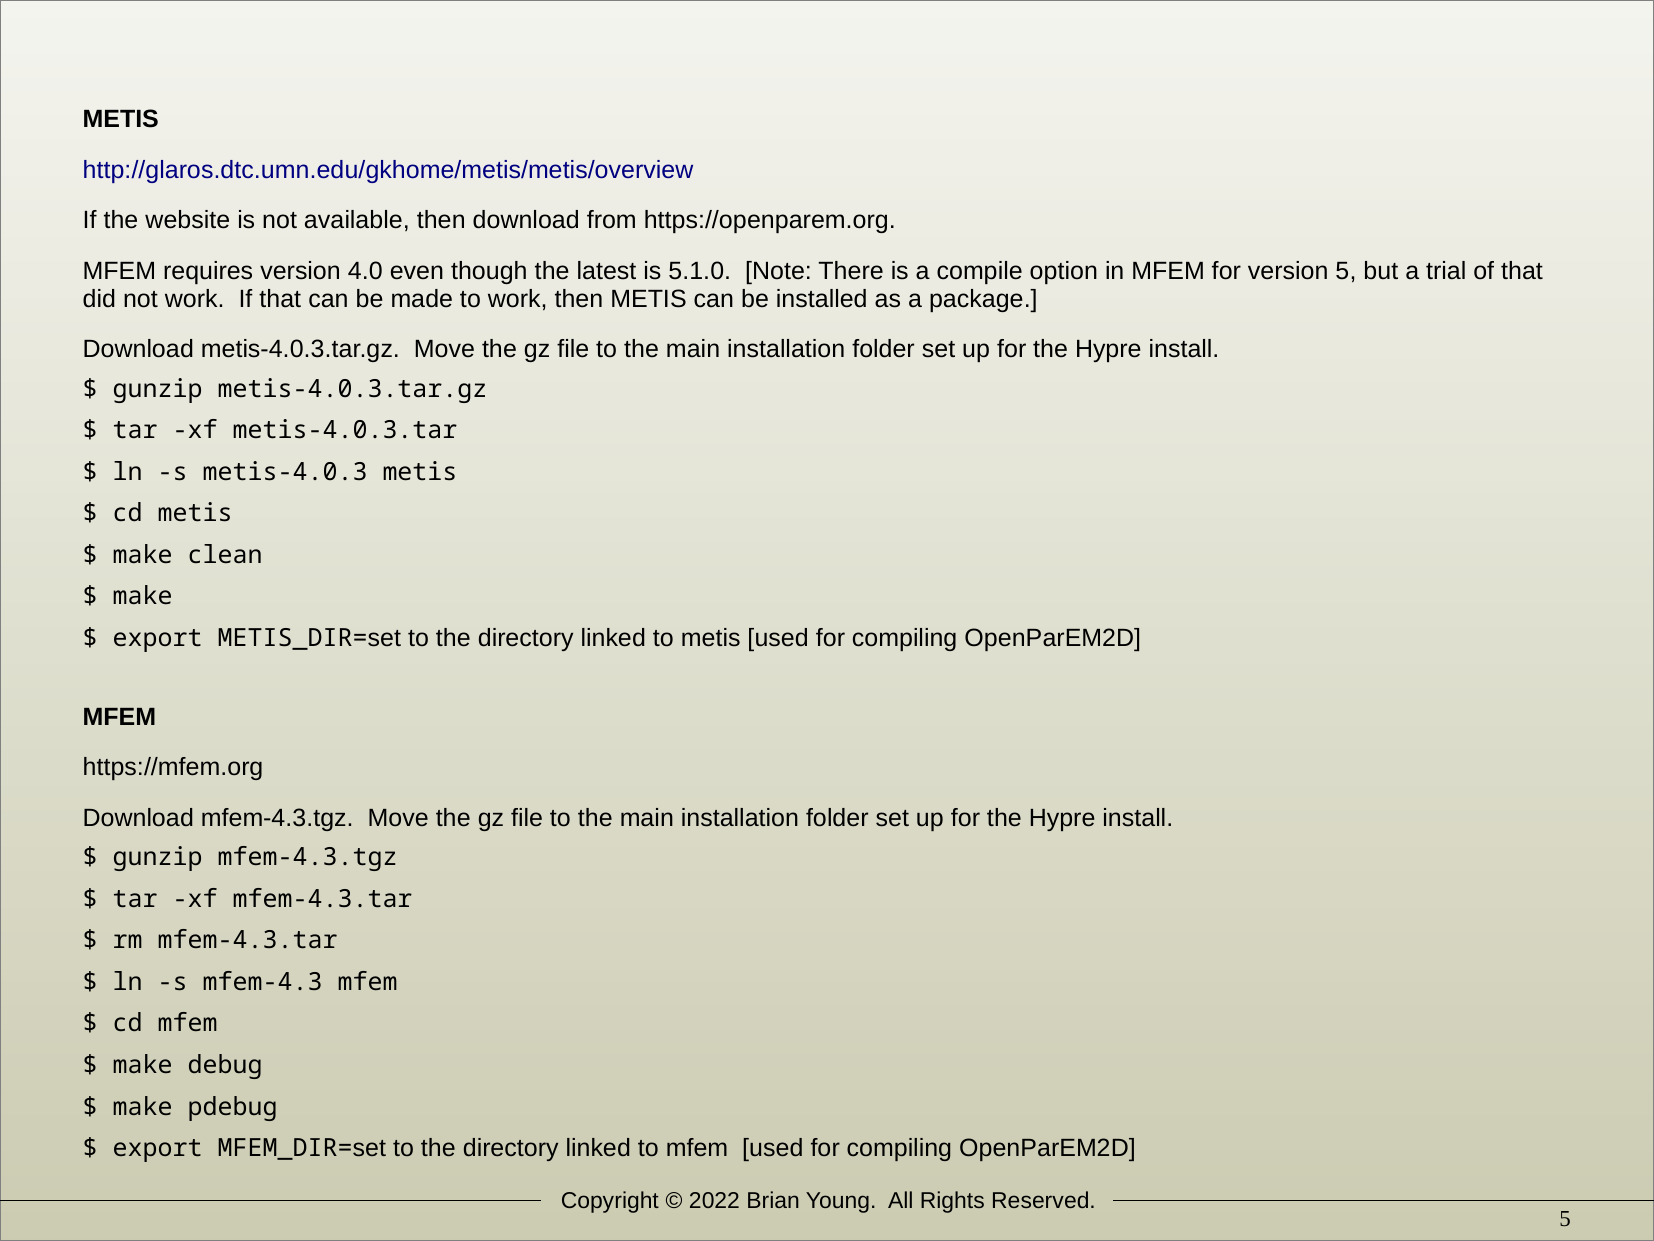

# METIS
http://glaros.dtc.umn.edu/gkhome/metis/metis/overview
If the website is not available, then download from https://openparem.org.
MFEM requires version 4.0 even though the latest is 5.1.0. [Note: There is a compile option in MFEM for version 5, but a trial of that did not work. If that can be made to work, then METIS can be installed as a package.]
Download metis-4.0.3.tar.gz. Move the gz file to the main installation folder set up for the Hypre install.
$ gunzip metis-4.0.3.tar.gz
$ tar -xf metis-4.0.3.tar
$ ln -s metis-4.0.3 metis
$ cd metis
$ make clean
$ make
$ export METIS_DIR=set to the directory linked to metis [used for compiling OpenParEM2D]
MFEM
https://mfem.org
Download mfem-4.3.tgz. Move the gz file to the main installation folder set up for the Hypre install.
$ gunzip mfem-4.3.tgz
$ tar -xf mfem-4.3.tar
$ rm mfem-4.3.tar
$ ln -s mfem-4.3 mfem
$ cd mfem
$ make debug
$ make pdebug
$ export MFEM_DIR=set to the directory linked to mfem [used for compiling OpenParEM2D]
5